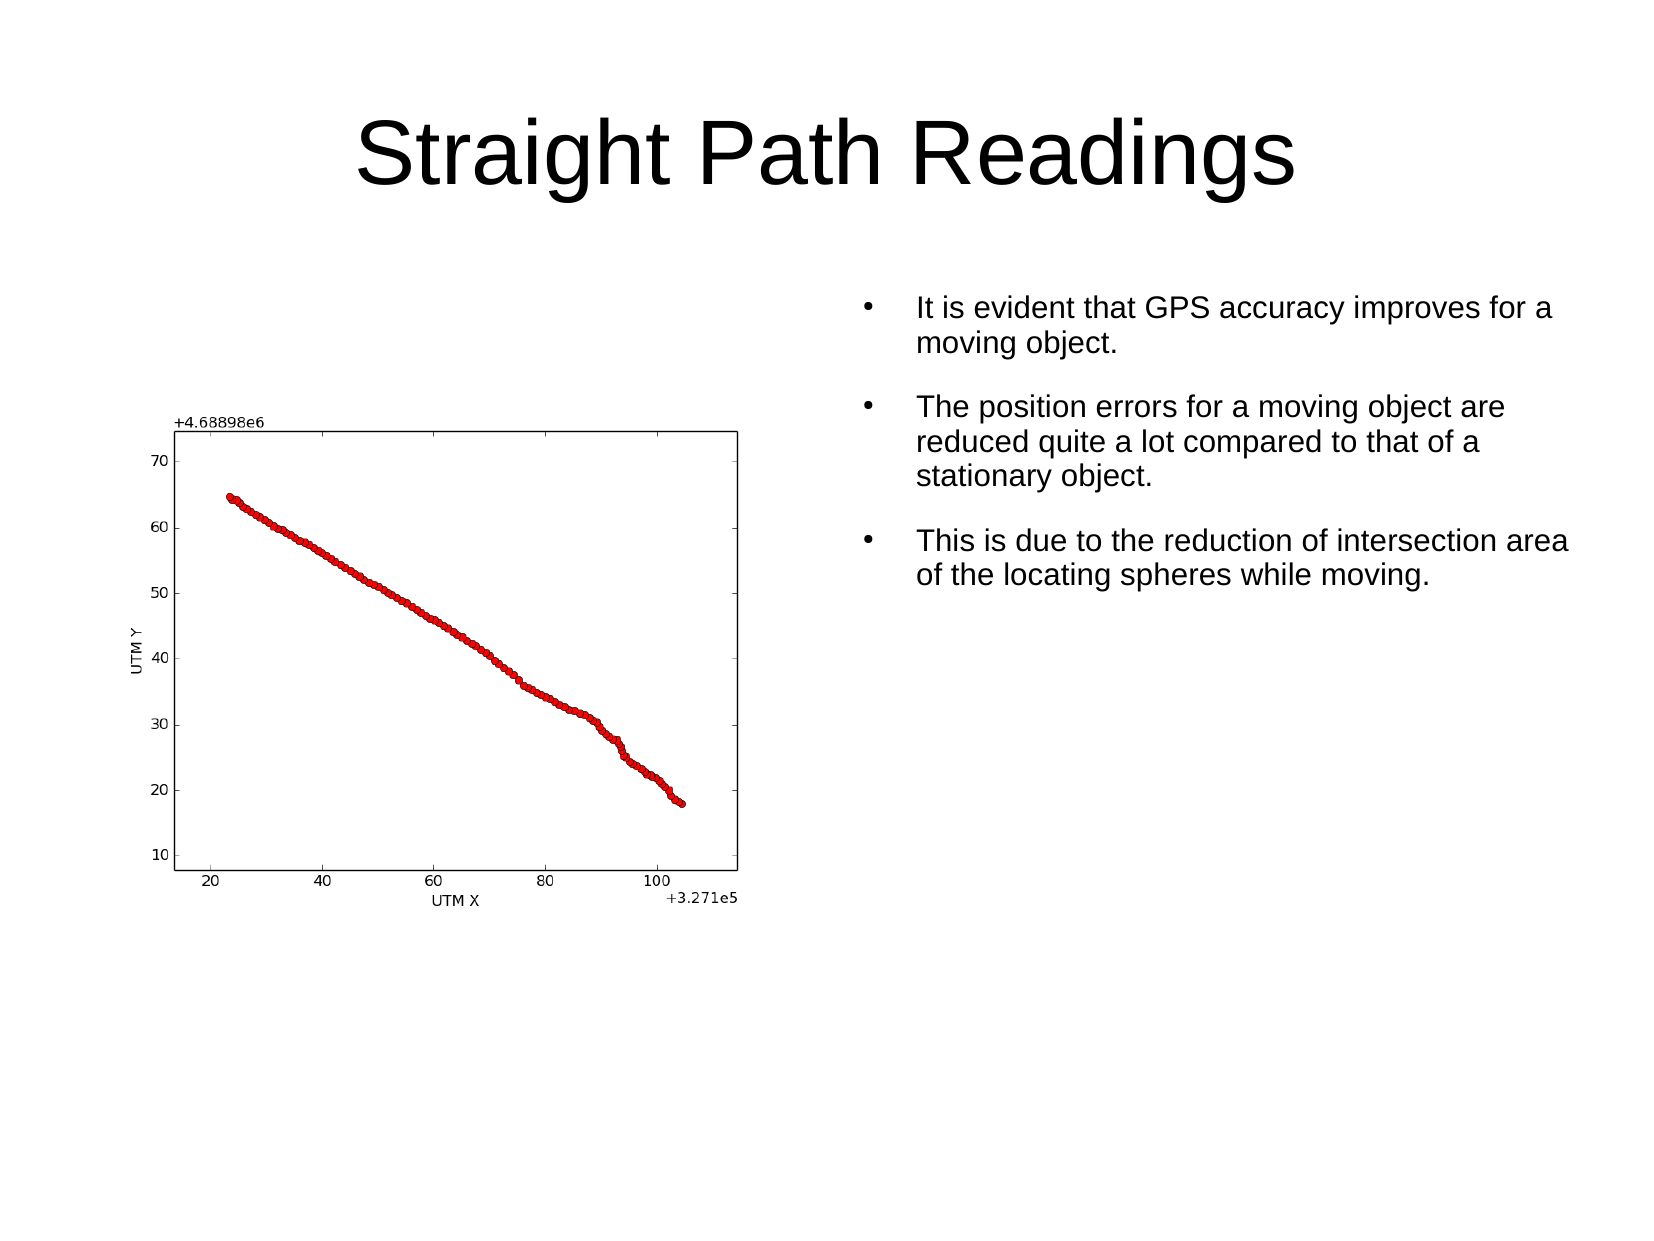

# Straight Path Readings
It is evident that GPS accuracy improves for a moving object.
The position errors for a moving object are reduced quite a lot compared to that of a stationary object.
This is due to the reduction of intersection area of the locating spheres while moving.